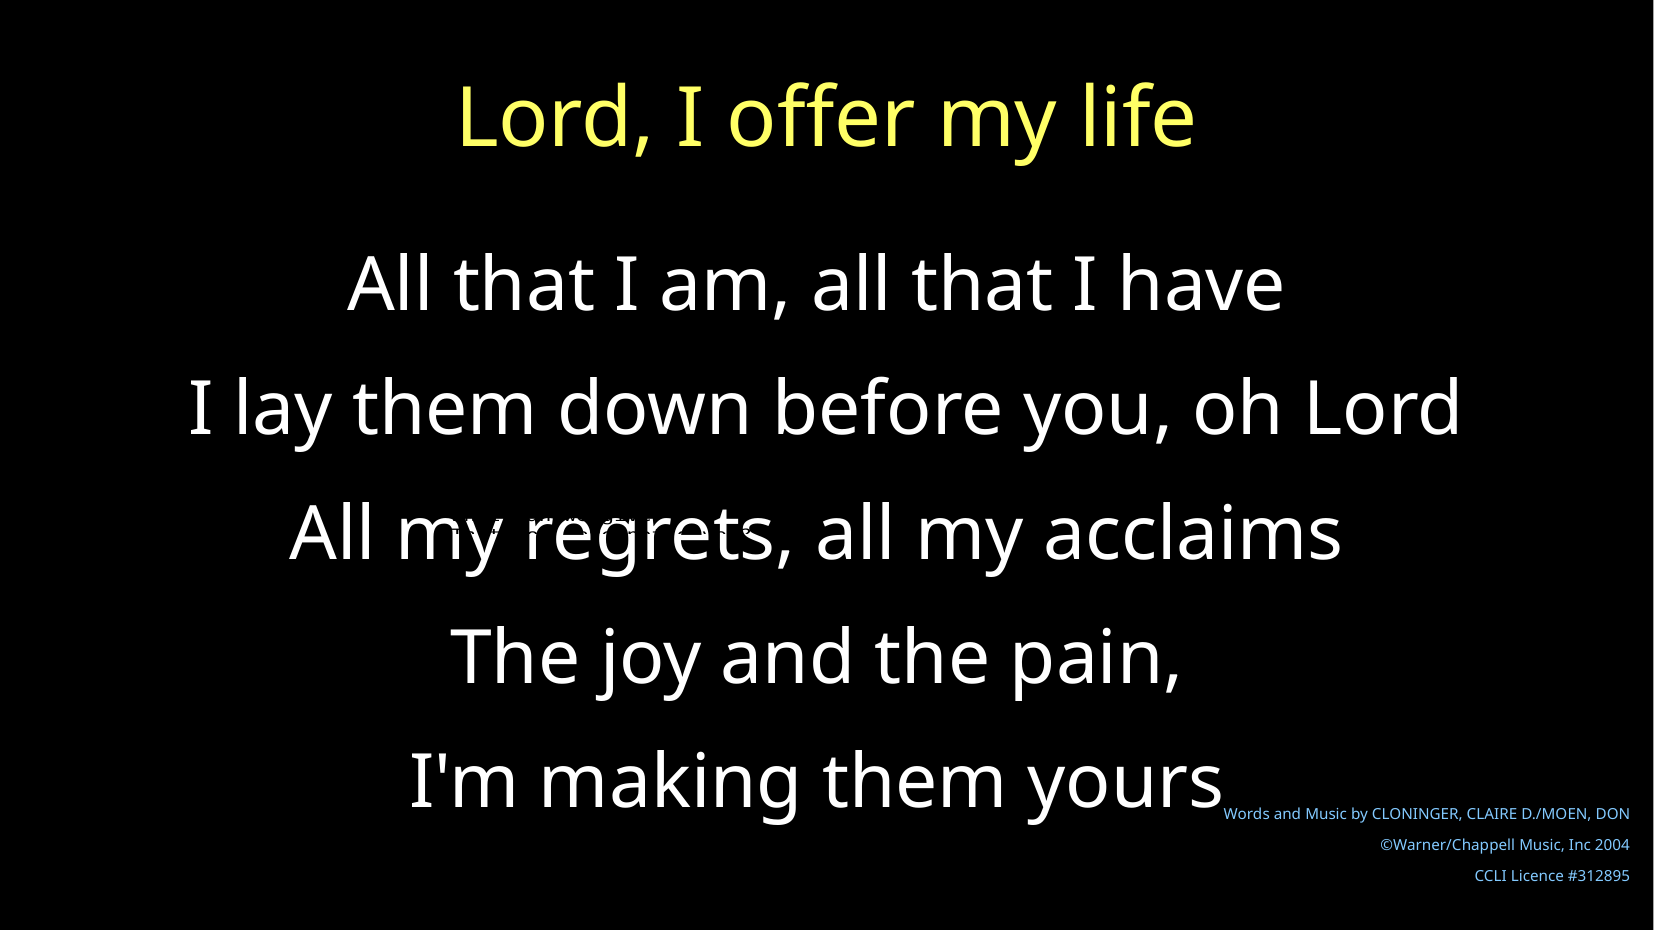

# Lord, I offer my life
All that I am, all that I have
I lay them down before you, oh Lord
All my regrets, all my acclaims
The joy and the pain,
I'm making them yours
Words and Music by CLONINGER, CLAIRE D./MOEN, DON
©Warner/Chappell Music, Inc 2004
CCLI Licence #312895